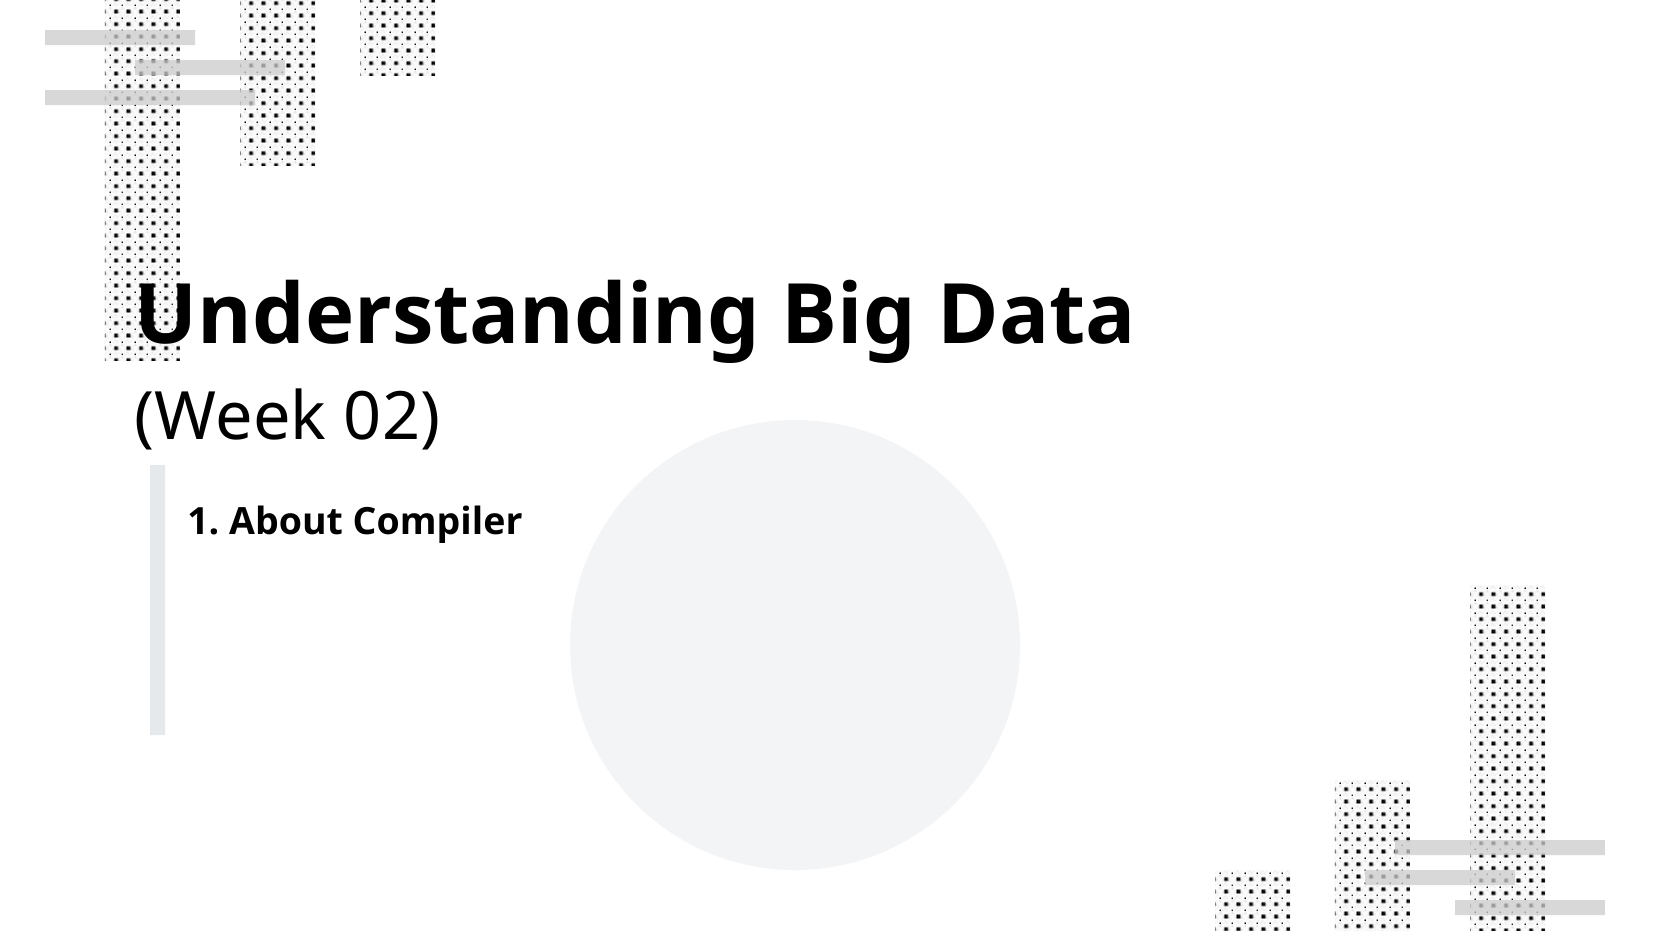

Understanding Big Data
(Week 02)
1. About Compiler